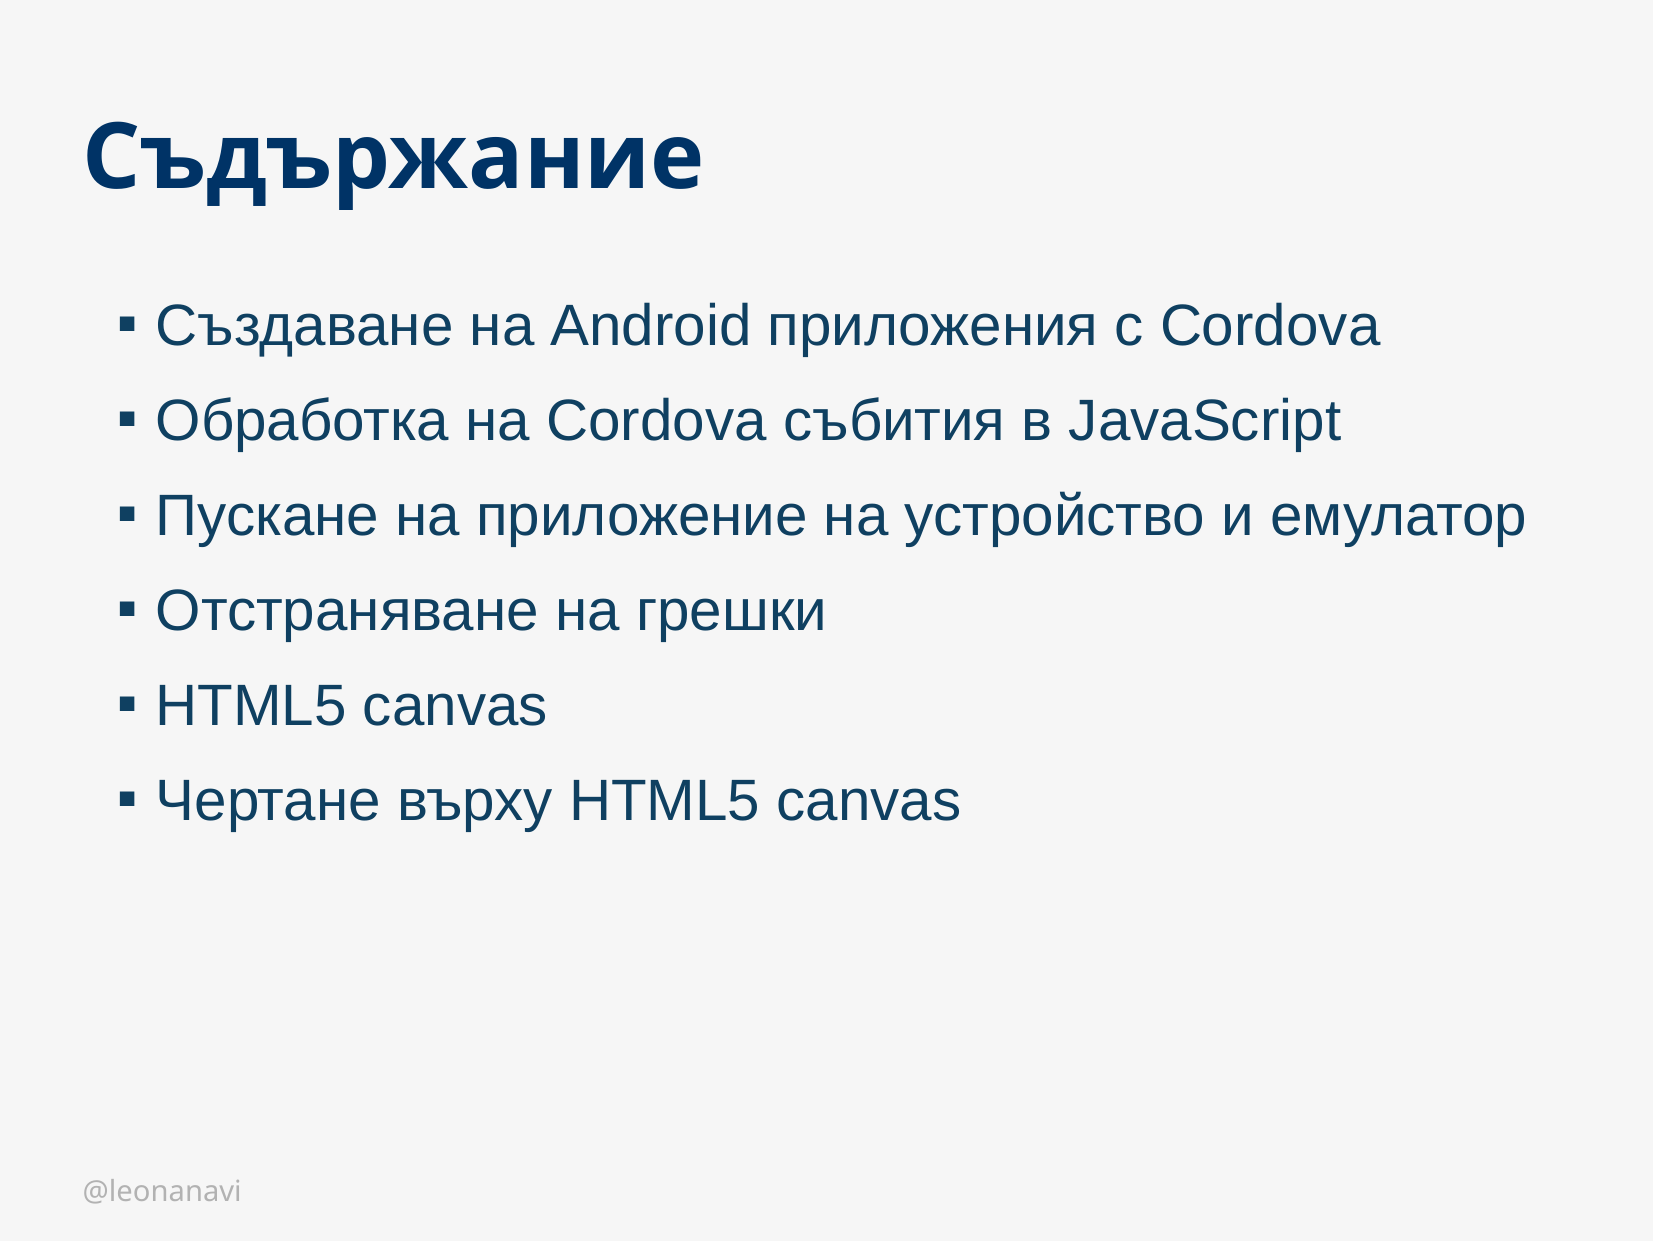

# Съдържание
Създаване на Android приложения с Cordova
Обработка на Cordova събития в JavaScript
Пускане на приложение на устройство и емулатор
Отстраняване на грешки
HTML5 canvas
Чертане върху HTML5 canvas